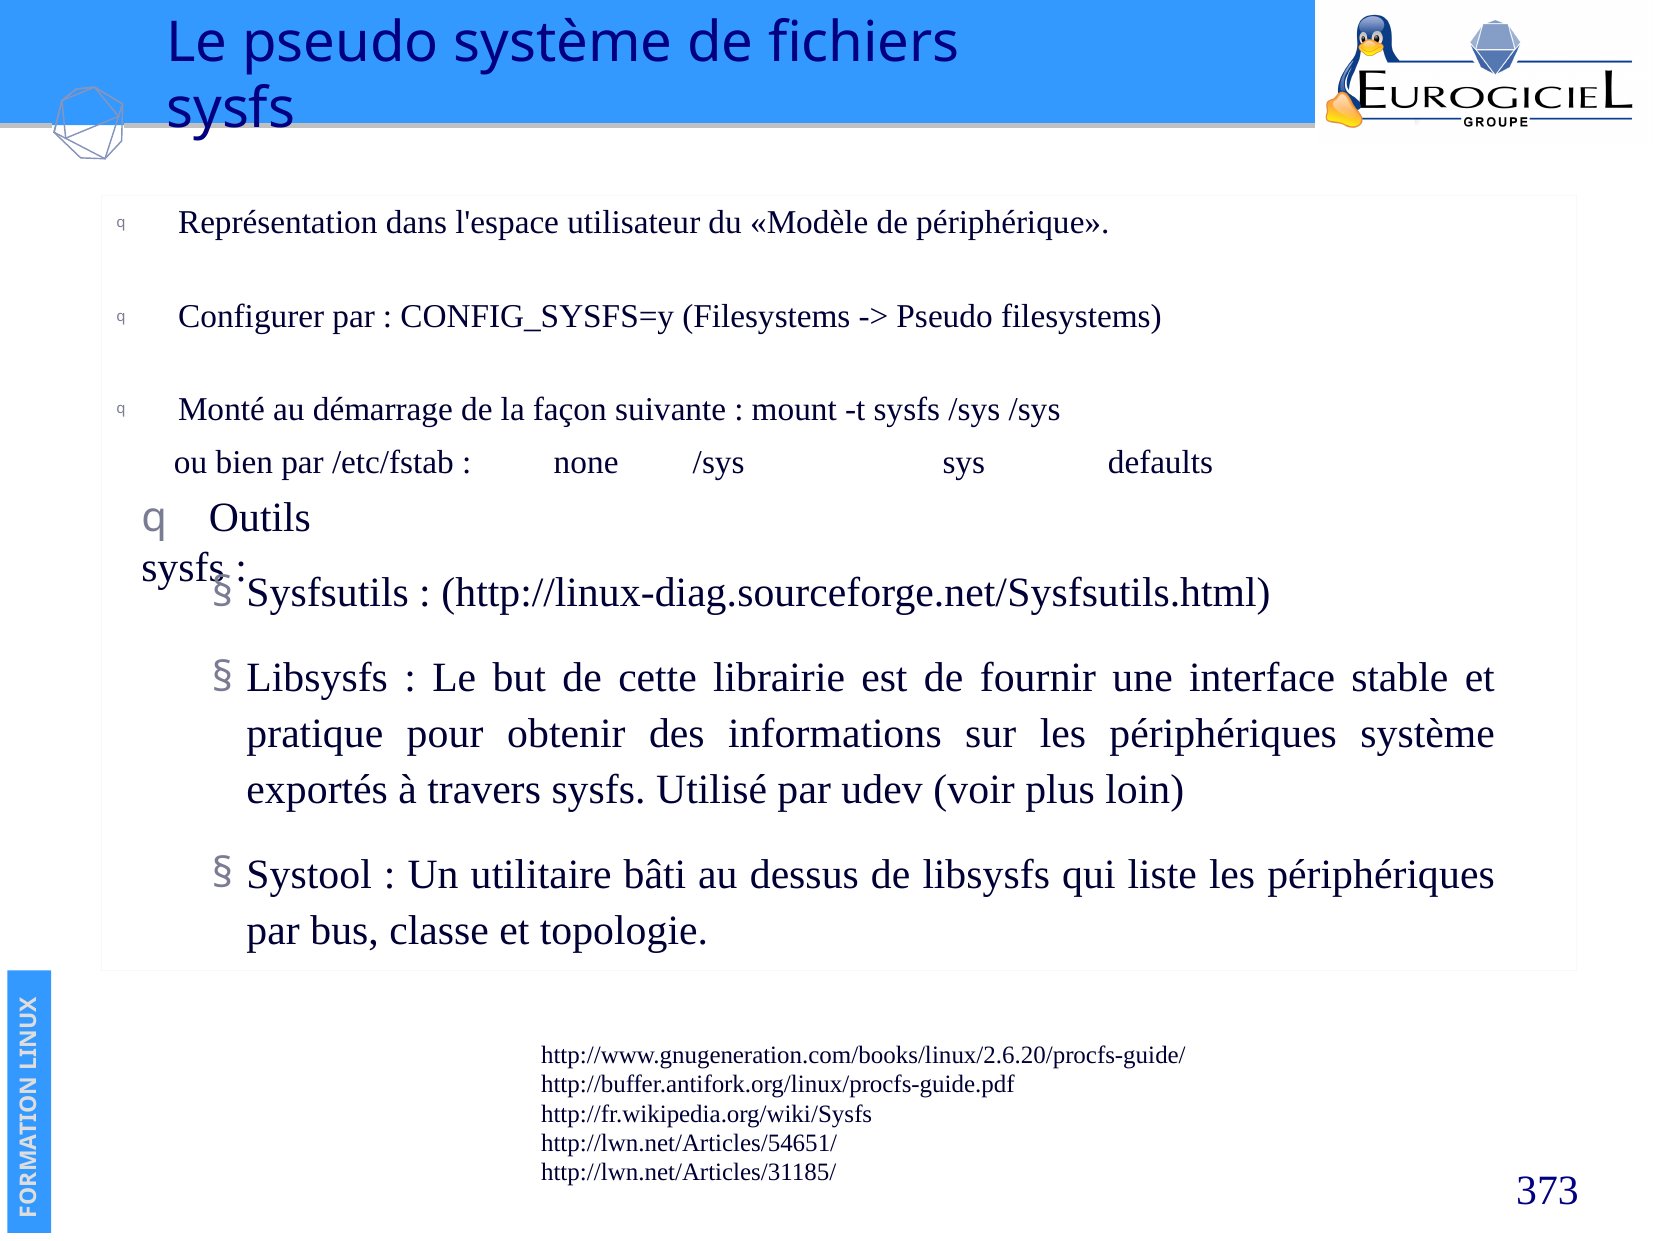

# Le pseudo système de fichiers sysfs
Représentation dans l'espace utilisateur du «Modèle de périphérique».
Configurer par : CONFIG_SYSFS=y (Filesystems -> Pseudo filesystems)
Monté au démarrage de la façon suivante : mount -t sysfs /sys /sys
 ou bien par /etc/fstab : none /sys		sys	defaults
 Outils sysfs :
Sysfsutils : (http://linux-diag.sourceforge.net/Sysfsutils.html)
Libsysfs : Le but de cette librairie est de fournir une interface stable et pratique pour obtenir des informations sur les périphériques système exportés à travers sysfs. Utilisé par udev (voir plus loin)
Systool : Un utilitaire bâti au dessus de libsysfs qui liste les périphériques par bus, classe et topologie.
http://www.gnugeneration.com/books/linux/2.6.20/procfs-guide/
http://buffer.antifork.org/linux/procfs-guide.pdf
http://fr.wikipedia.org/wiki/Sysfs
http://lwn.net/Articles/54651/
http://lwn.net/Articles/31185/